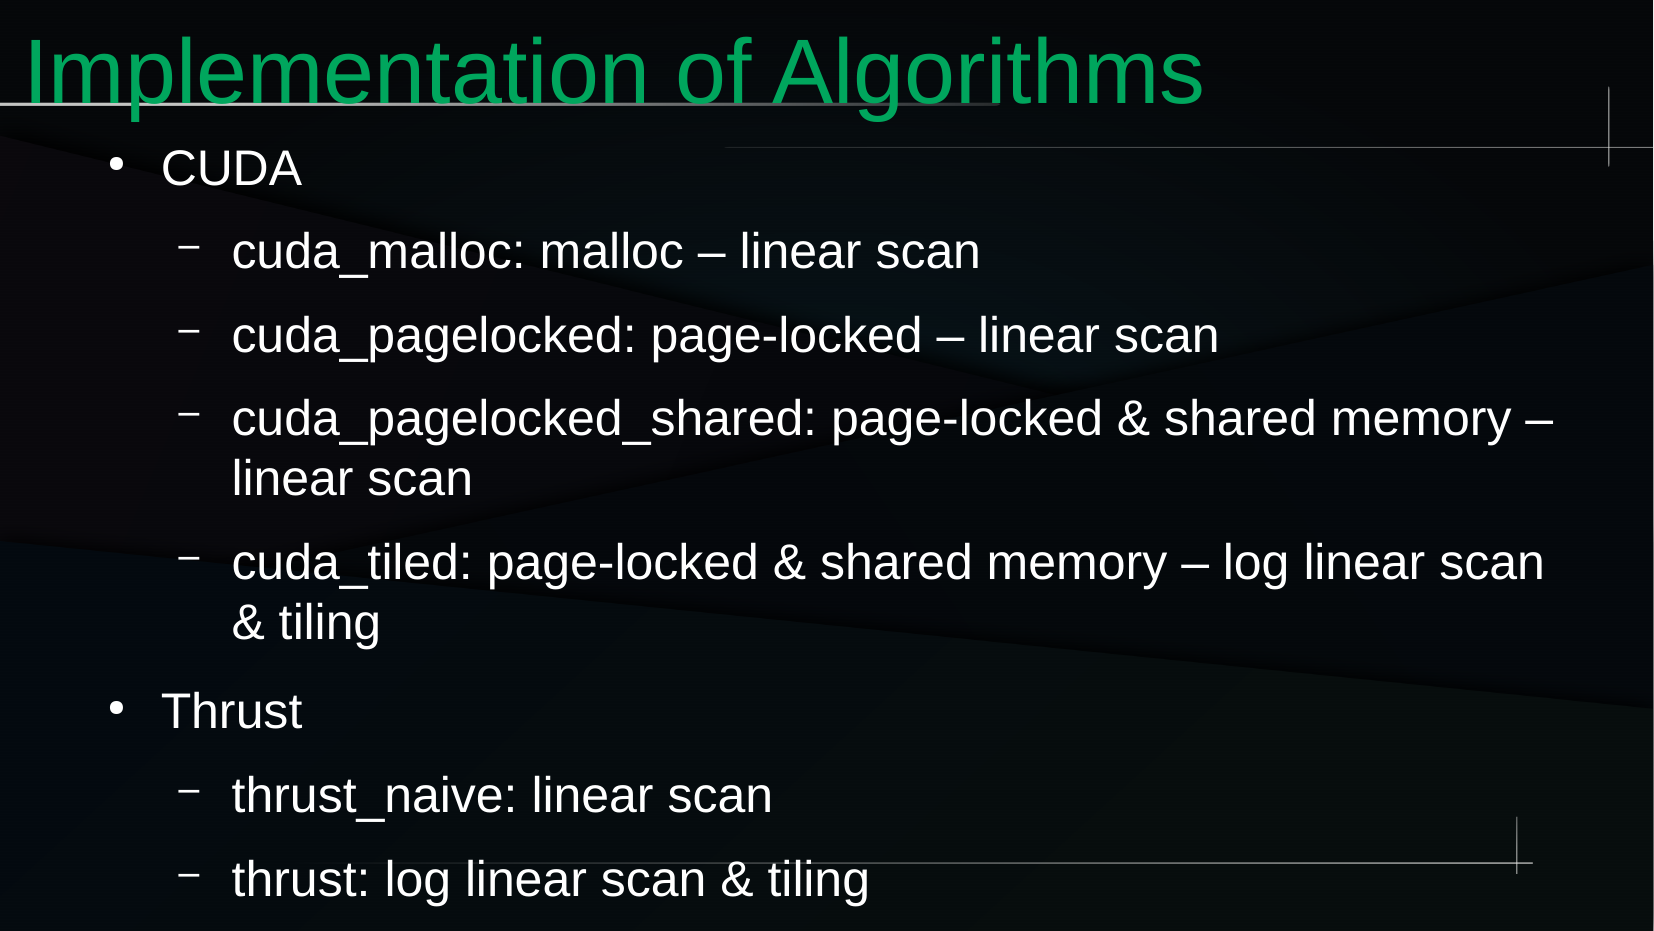

# Implementation of Algorithms
CUDA
cuda_malloc: malloc – linear scan
cuda_pagelocked: page-locked – linear scan
cuda_pagelocked_shared: page-locked & shared memory – linear scan
cuda_tiled: page-locked & shared memory – log linear scan & tiling
Thrust
thrust_naive: linear scan
thrust: log linear scan & tiling